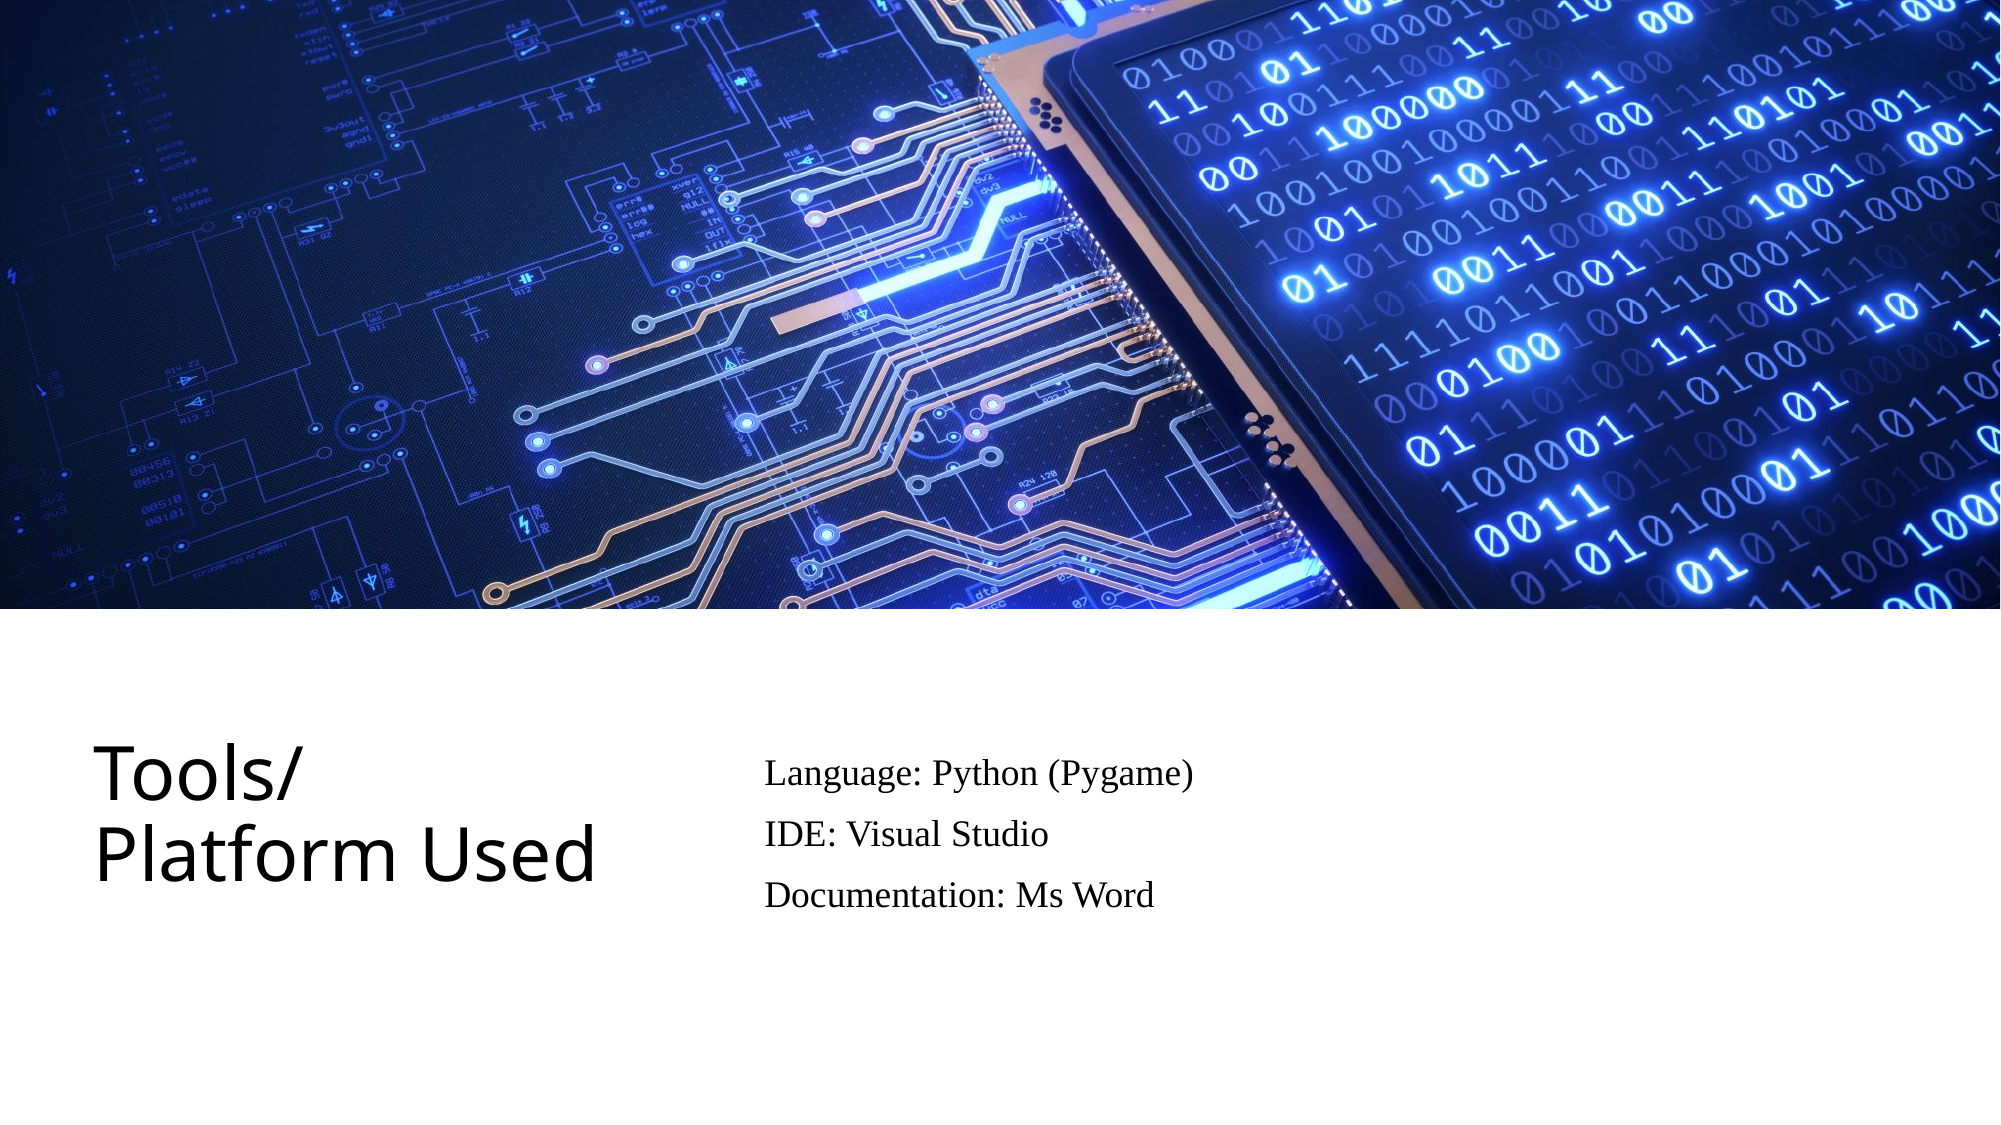

# Tools/ Platform Used
Language: Python (Pygame)
IDE: Visual Studio
Documentation: Ms Word